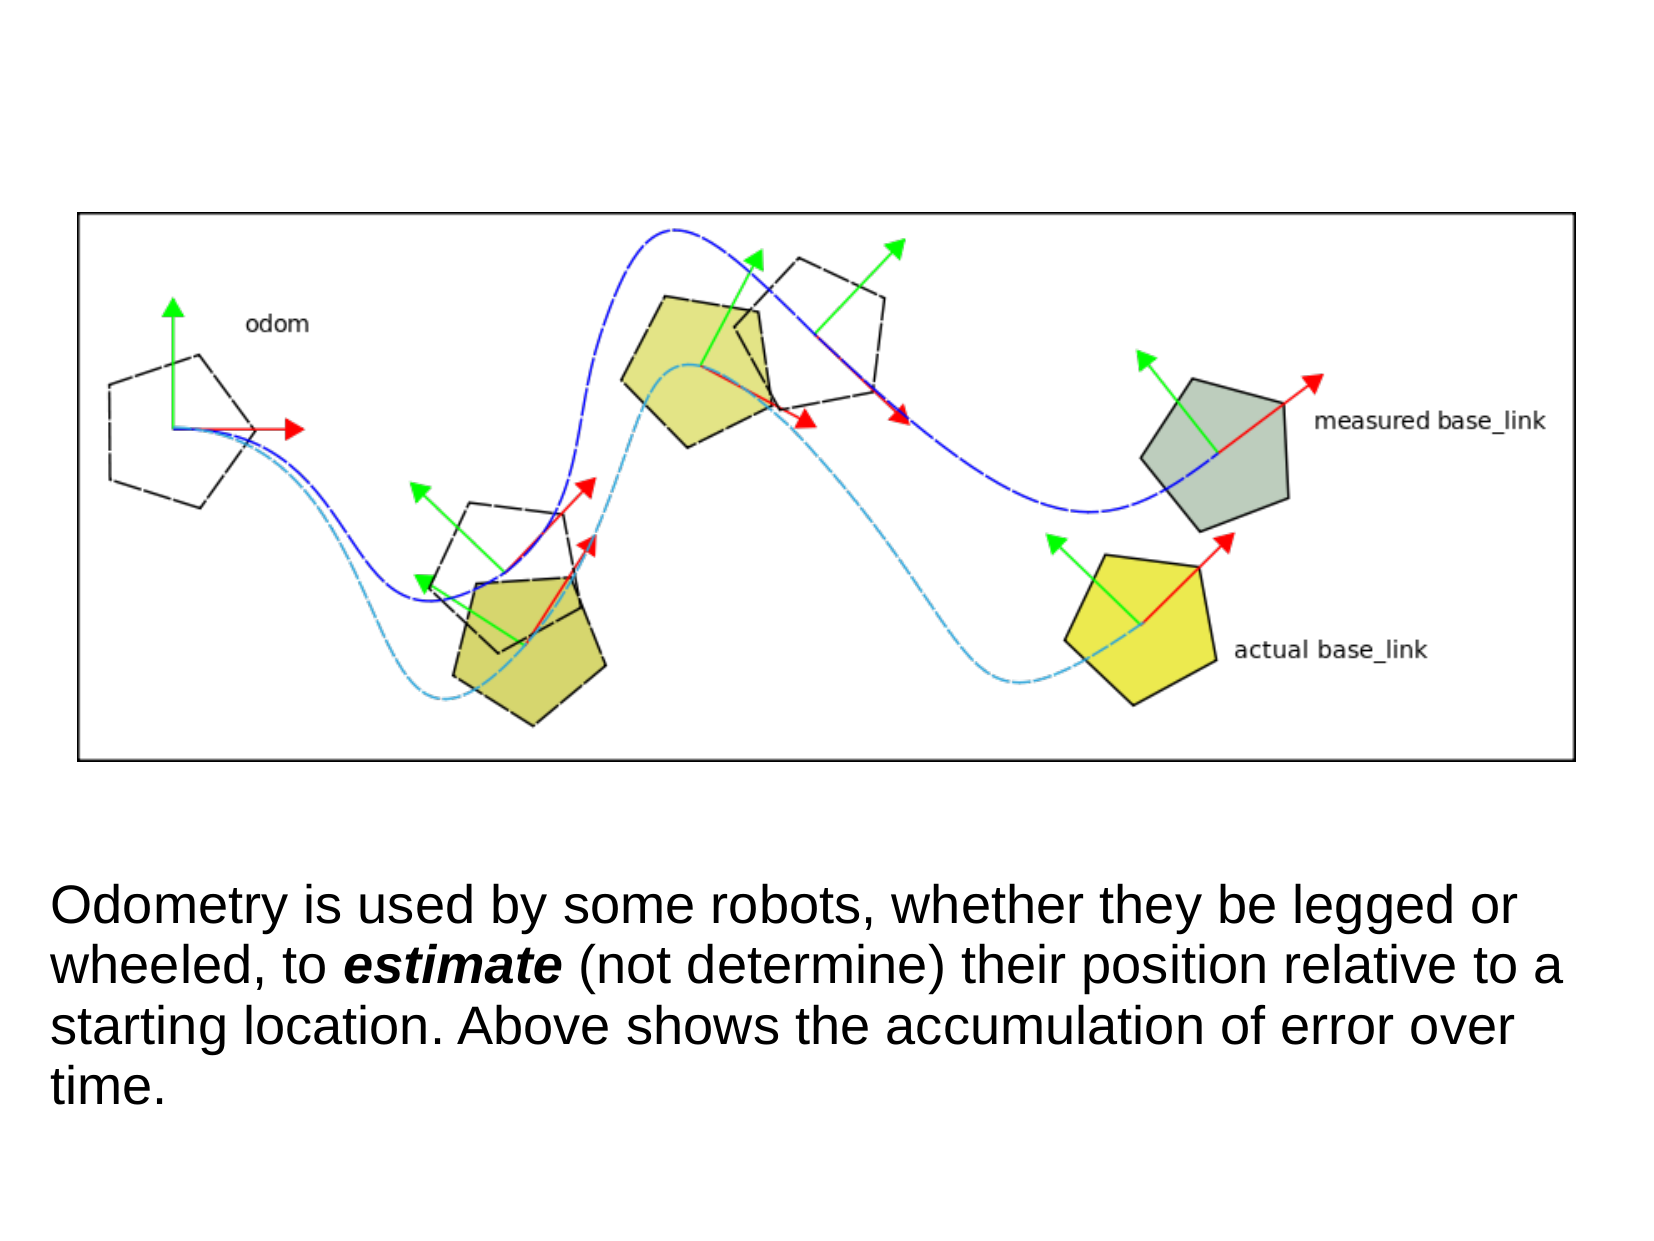

Odometry is used by some robots, whether they be legged or
wheeled, to estimate (not determine) their position relative to a
starting location. Above shows the accumulation of error over
time.